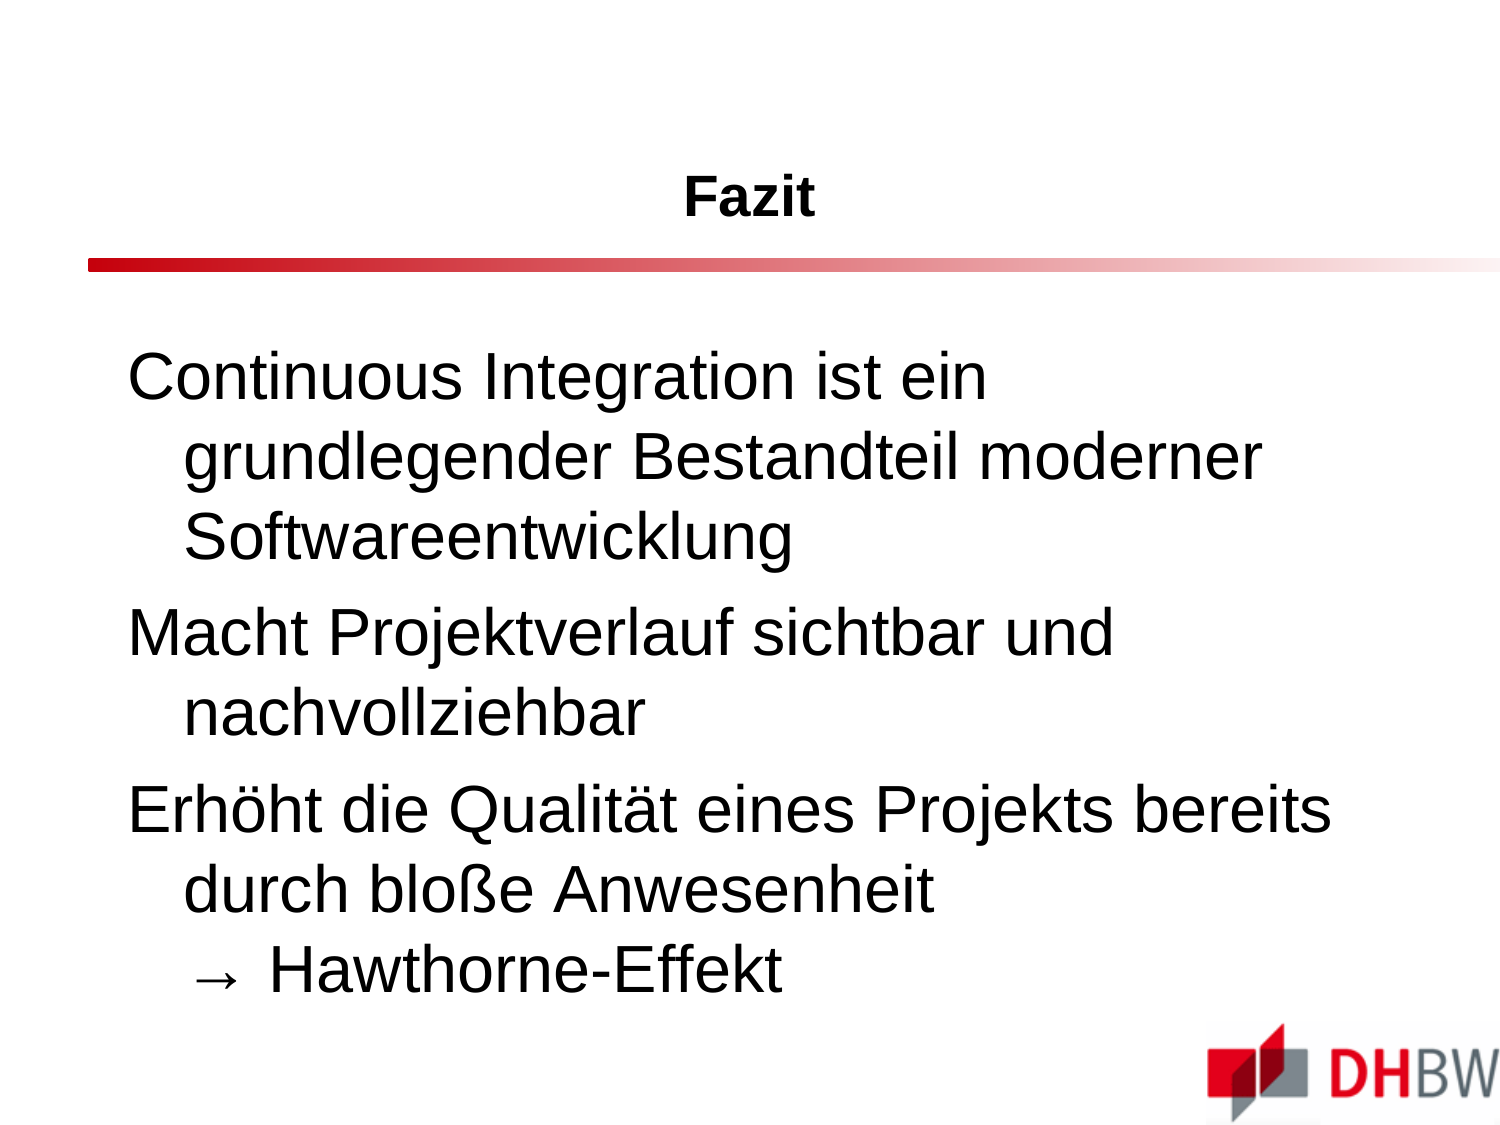

# Fazit
Continuous Integration ist ein grundlegender Bestandteil moderner Softwareentwicklung
Macht Projektverlauf sichtbar und nachvollziehbar
Erhöht die Qualität eines Projekts bereits durch bloße Anwesenheit
→ Hawthorne-Effekt